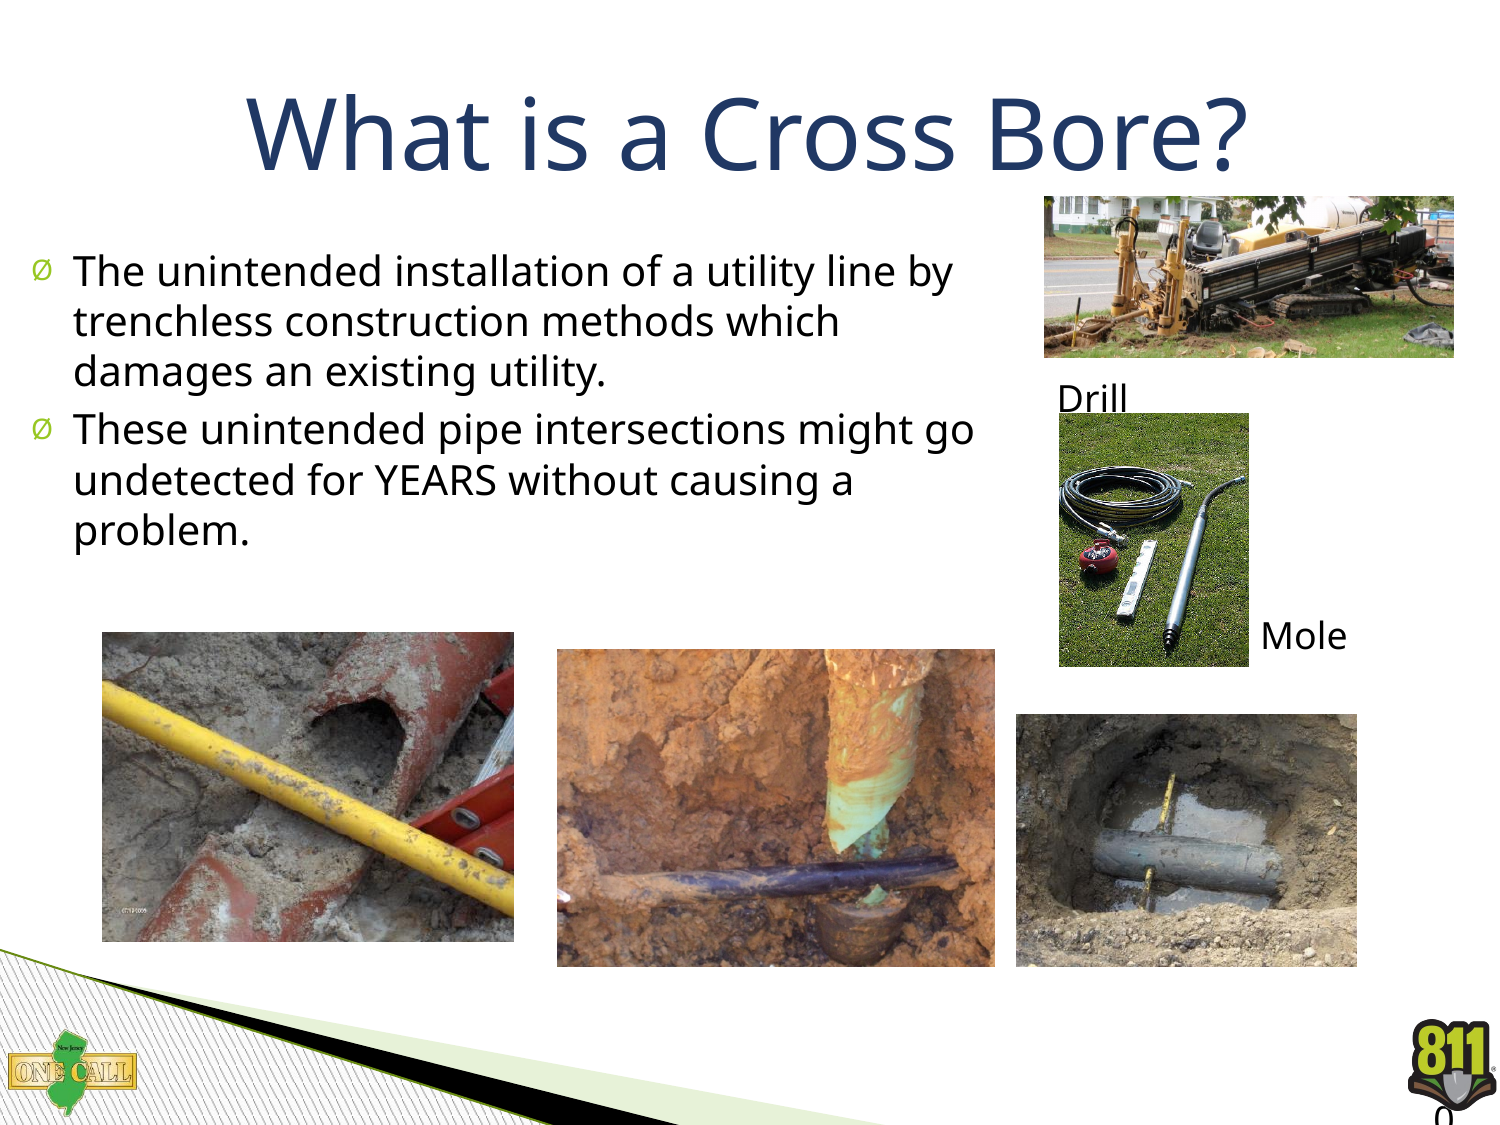

What is a Cross Bore?
# The unintended installation of a utility line by trenchless construction methods which damages an existing utility.
These unintended pipe intersections might go undetected for YEARS without causing a problem.
Drill
Mole